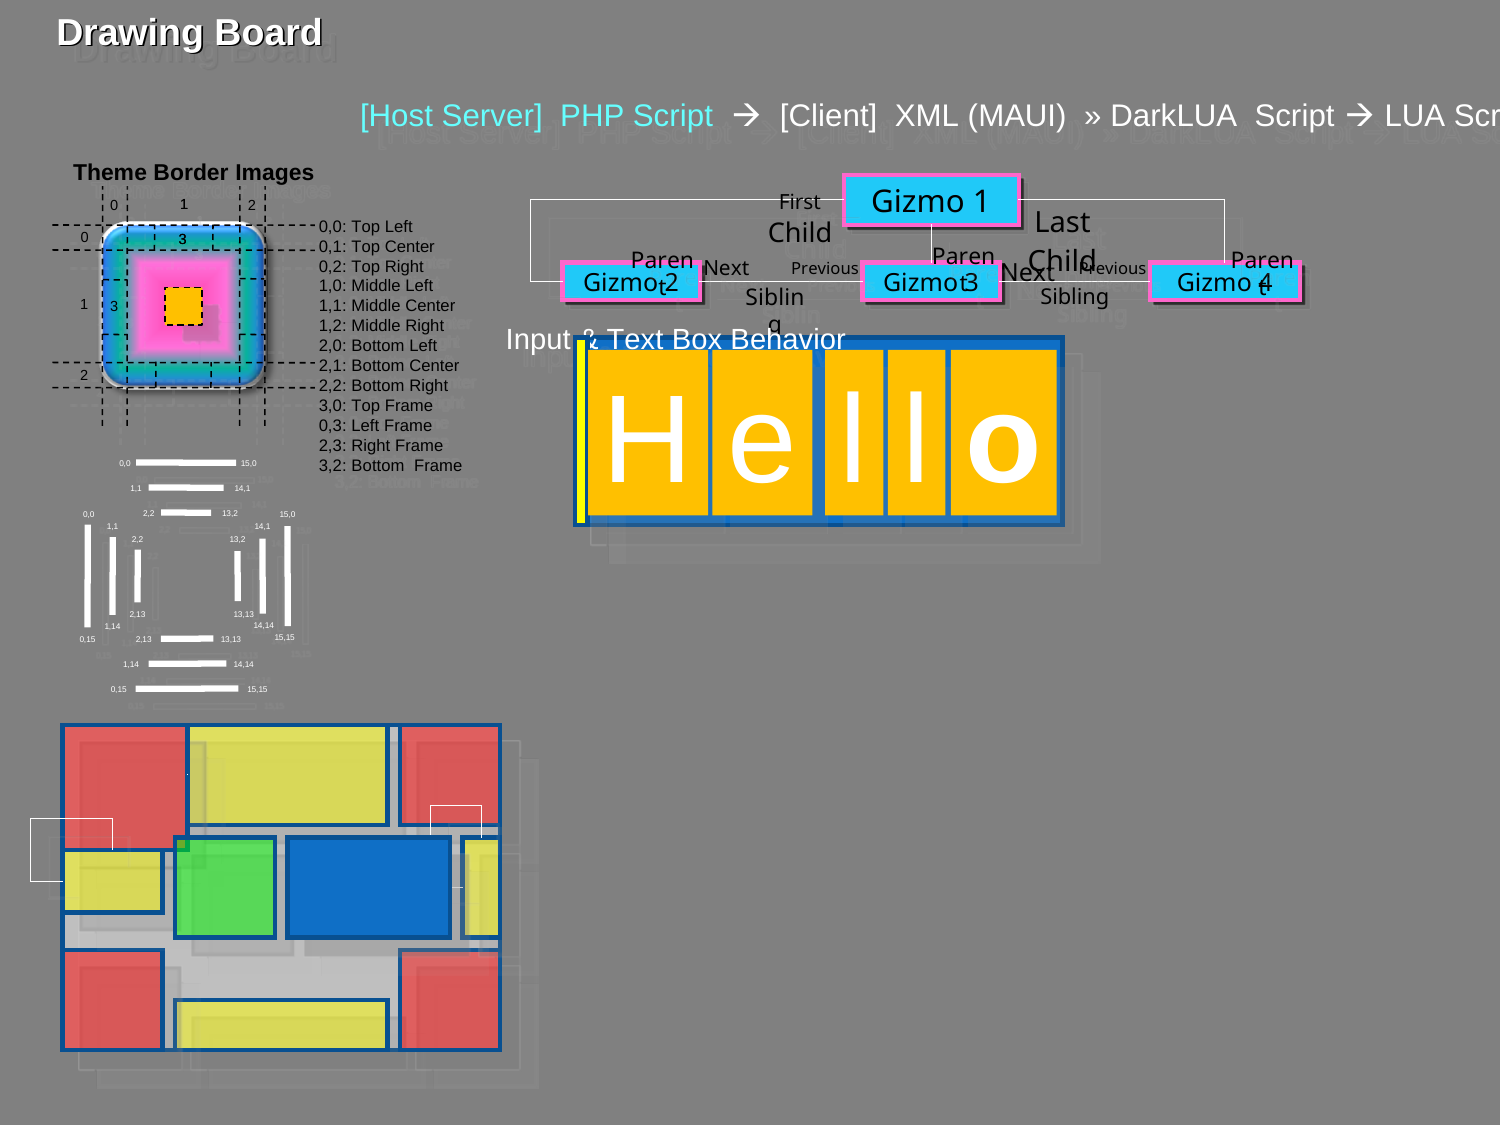

Drawing Board
 [Host Server] PHP Script  [Client] XML (MAUI) » DarkLUA Script  LUA Script
Theme Border Images
First Child
Gizmo 1
Last Child
1
1
0
2
0,0: Top Left
0,1: Top Center
0,2: Top Right
1,0: Middle Left
1,1: Middle Center
1,2: Middle Right
2,0: Bottom Left
2,1: Bottom Center
2,2: Bottom Right
3,0: Top Frame
0,3: Left Frame
2,3: Right Frame
3,2: Bottom Frame
0
3
3
Parent
Parent
Parent
Next
Next
Previous
Previous
Gizmo 2
Gizmo 3
Gizmo 4
Sibling
Sibling
1
3
Input & Text Box Behavior
H
e
l
l
o
2
0,0
15,0
1,1
14,1
2,2
13,2
0,0
15,0
1,1
14,1
2,2
13,2
2,13
13,13
14,14
1,14
 15,15
0,15
2,13
13,13
1,14
14,14
0,15
 15,15